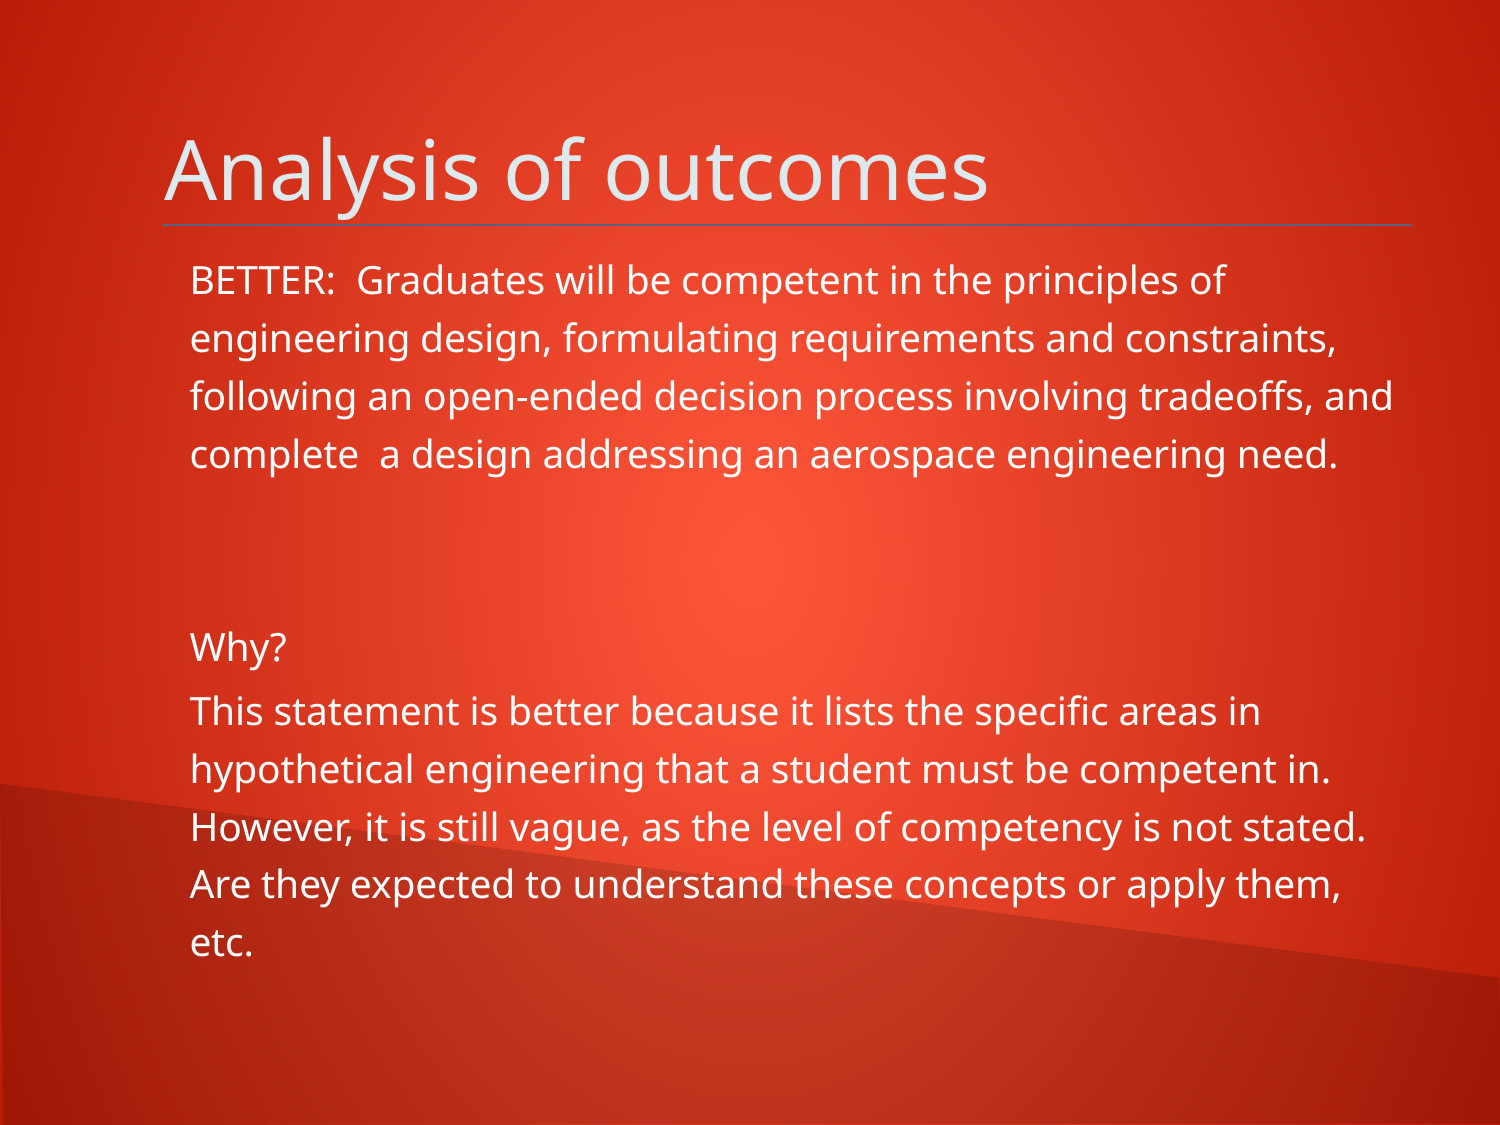

# Analysis of outcomes
	BETTER: Graduates will be competent in the principles of engineering design, formulating requirements and constraints, following an open-ended decision process involving tradeoffs, and complete a design addressing an aerospace engineering need.
	Why?
	This statement is better because it lists the specific areas in hypothetical engineering that a student must be competent in. However, it is still vague, as the level of competency is not stated. Are they expected to understand these concepts or apply them, etc.